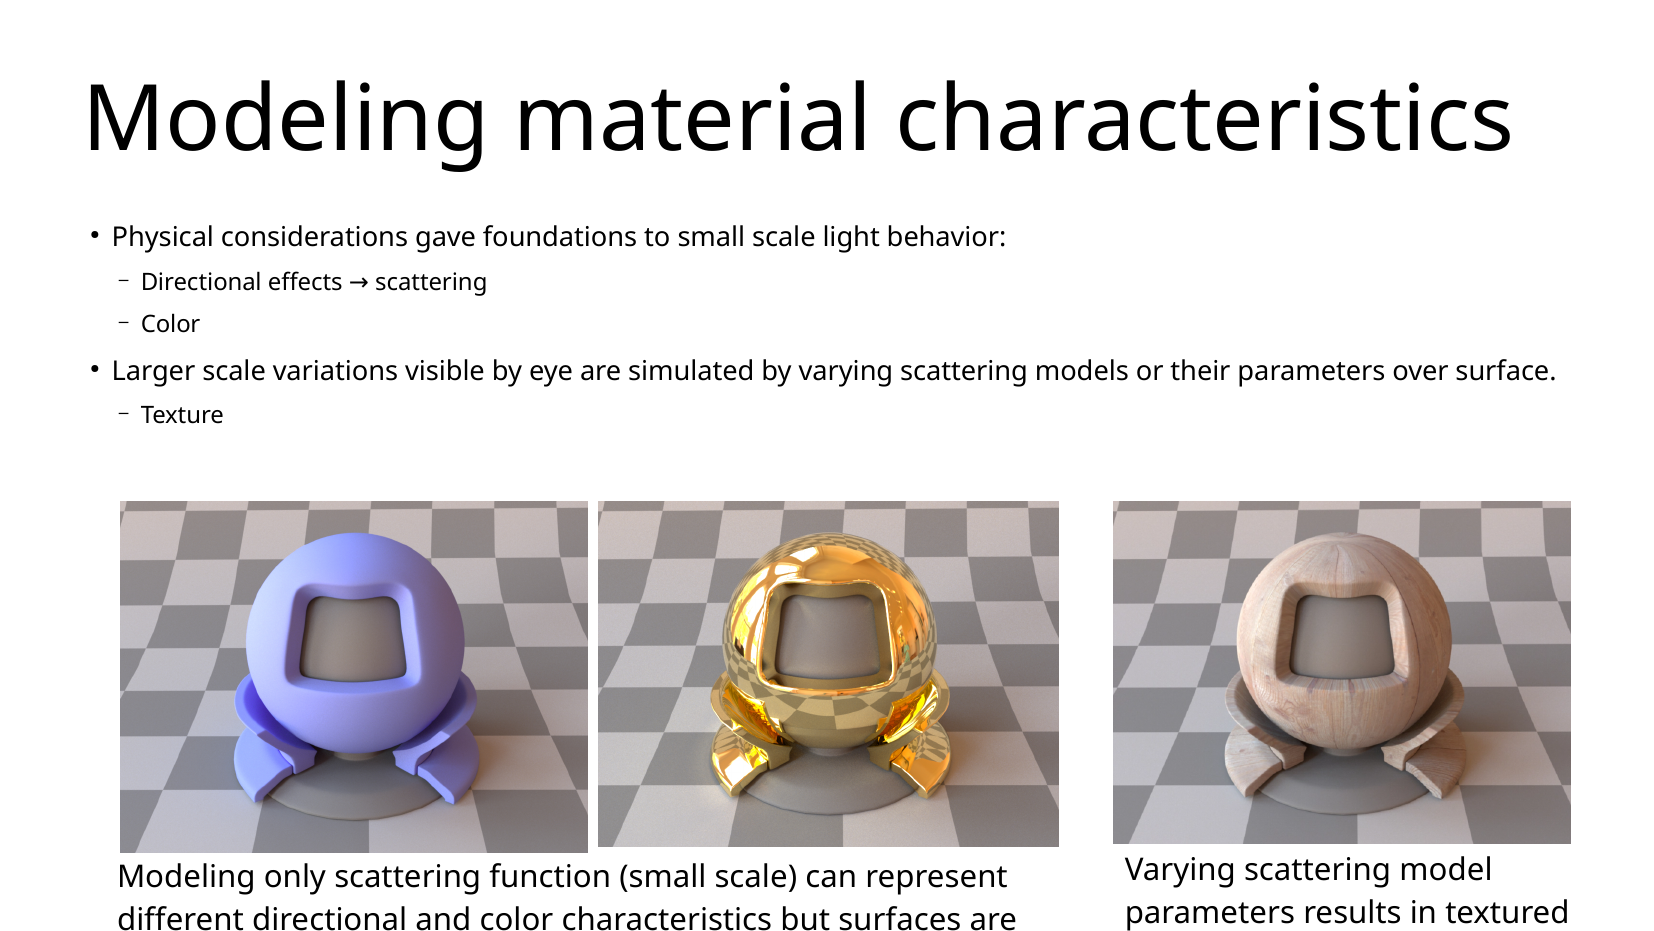

# Modeling material characteristics
Physical considerations gave foundations to small scale light behavior:
Directional effects → scattering
Color
Larger scale variations visible by eye are simulated by varying scattering models or their parameters over surface.
Texture
Varying scattering model parameters results in textured objects
Modeling only scattering function (small scale) can represent different directional and color characteristics but surfaces are smooth.